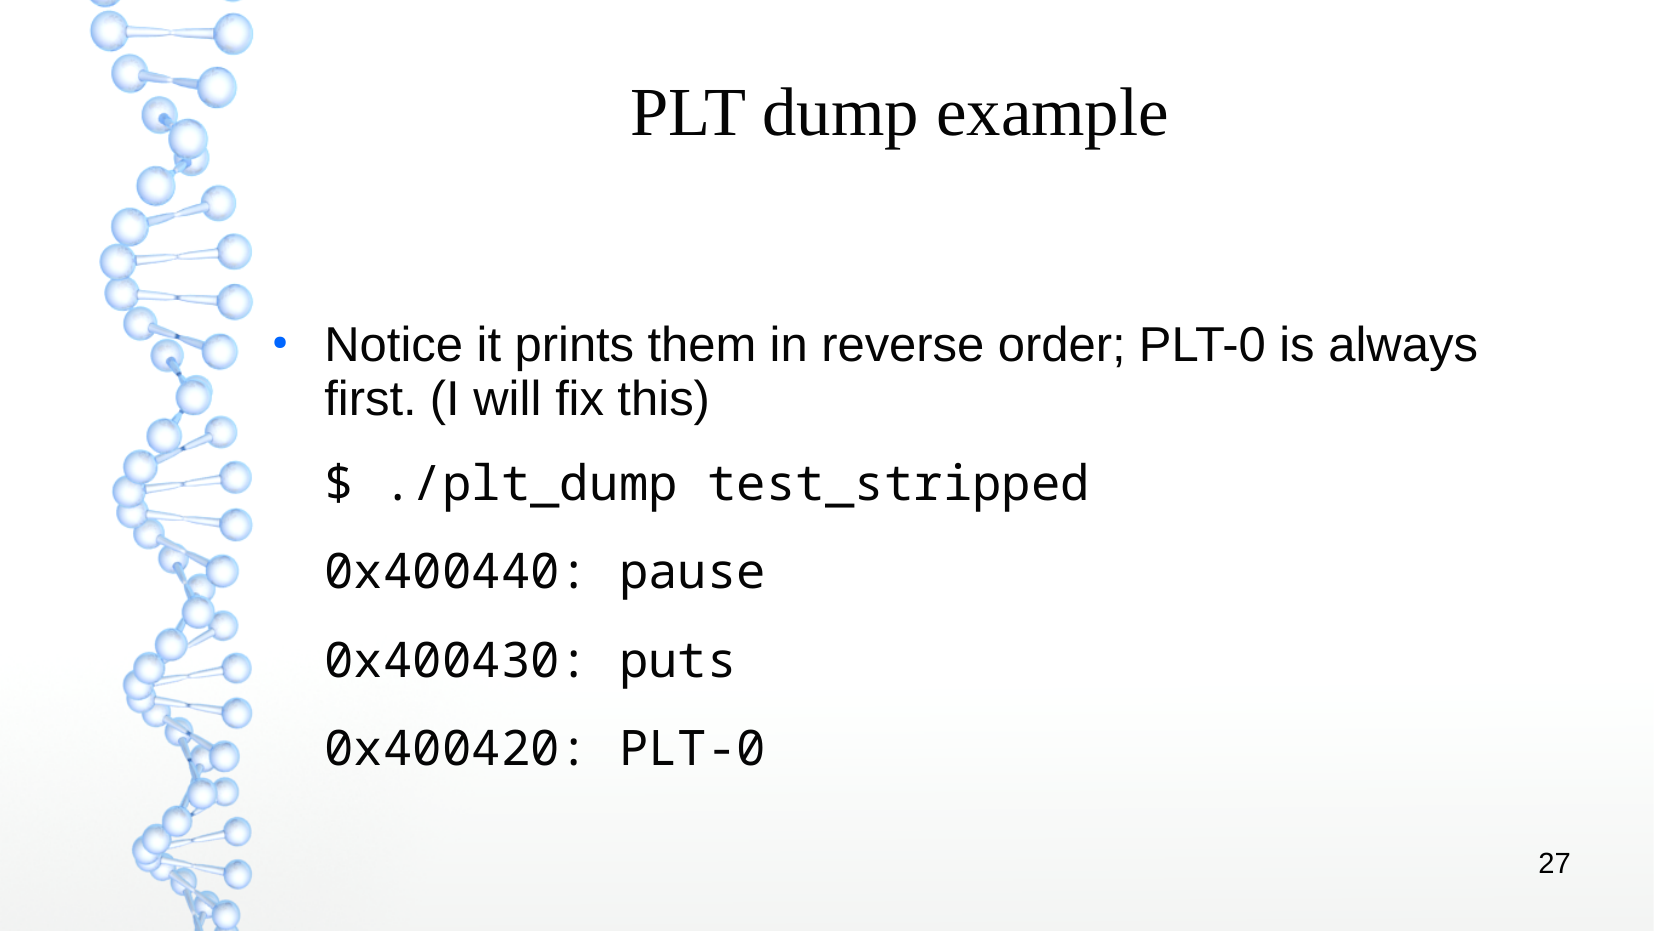

# PLT dump example
Notice it prints them in reverse order; PLT-0 is always first. (I will fix this)
$ ./plt_dump test_stripped
0x400440: pause
0x400430: puts
0x400420: PLT-0
27